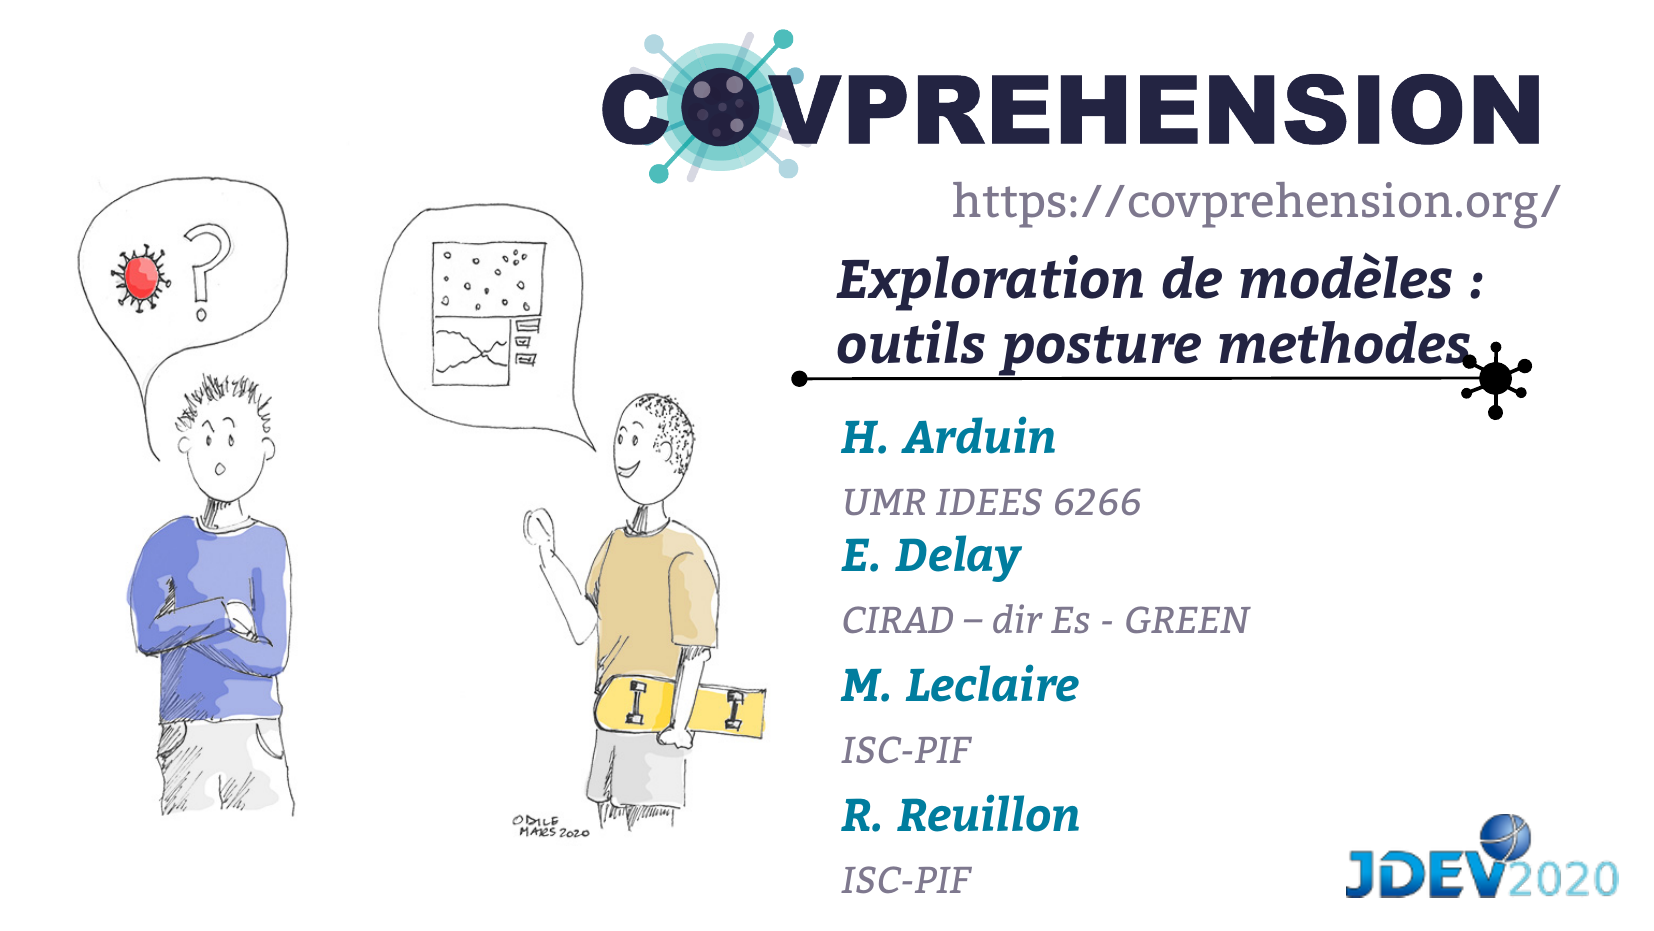

https://covprehension.org/
Exploration de modèles : outils posture methodes
H. Arduin
UMR IDEES 6266
E. Delay
CIRAD – dir Es - GREEN
M. Leclaire
ISC-PIF
R. Reuillon
ISC-PIF